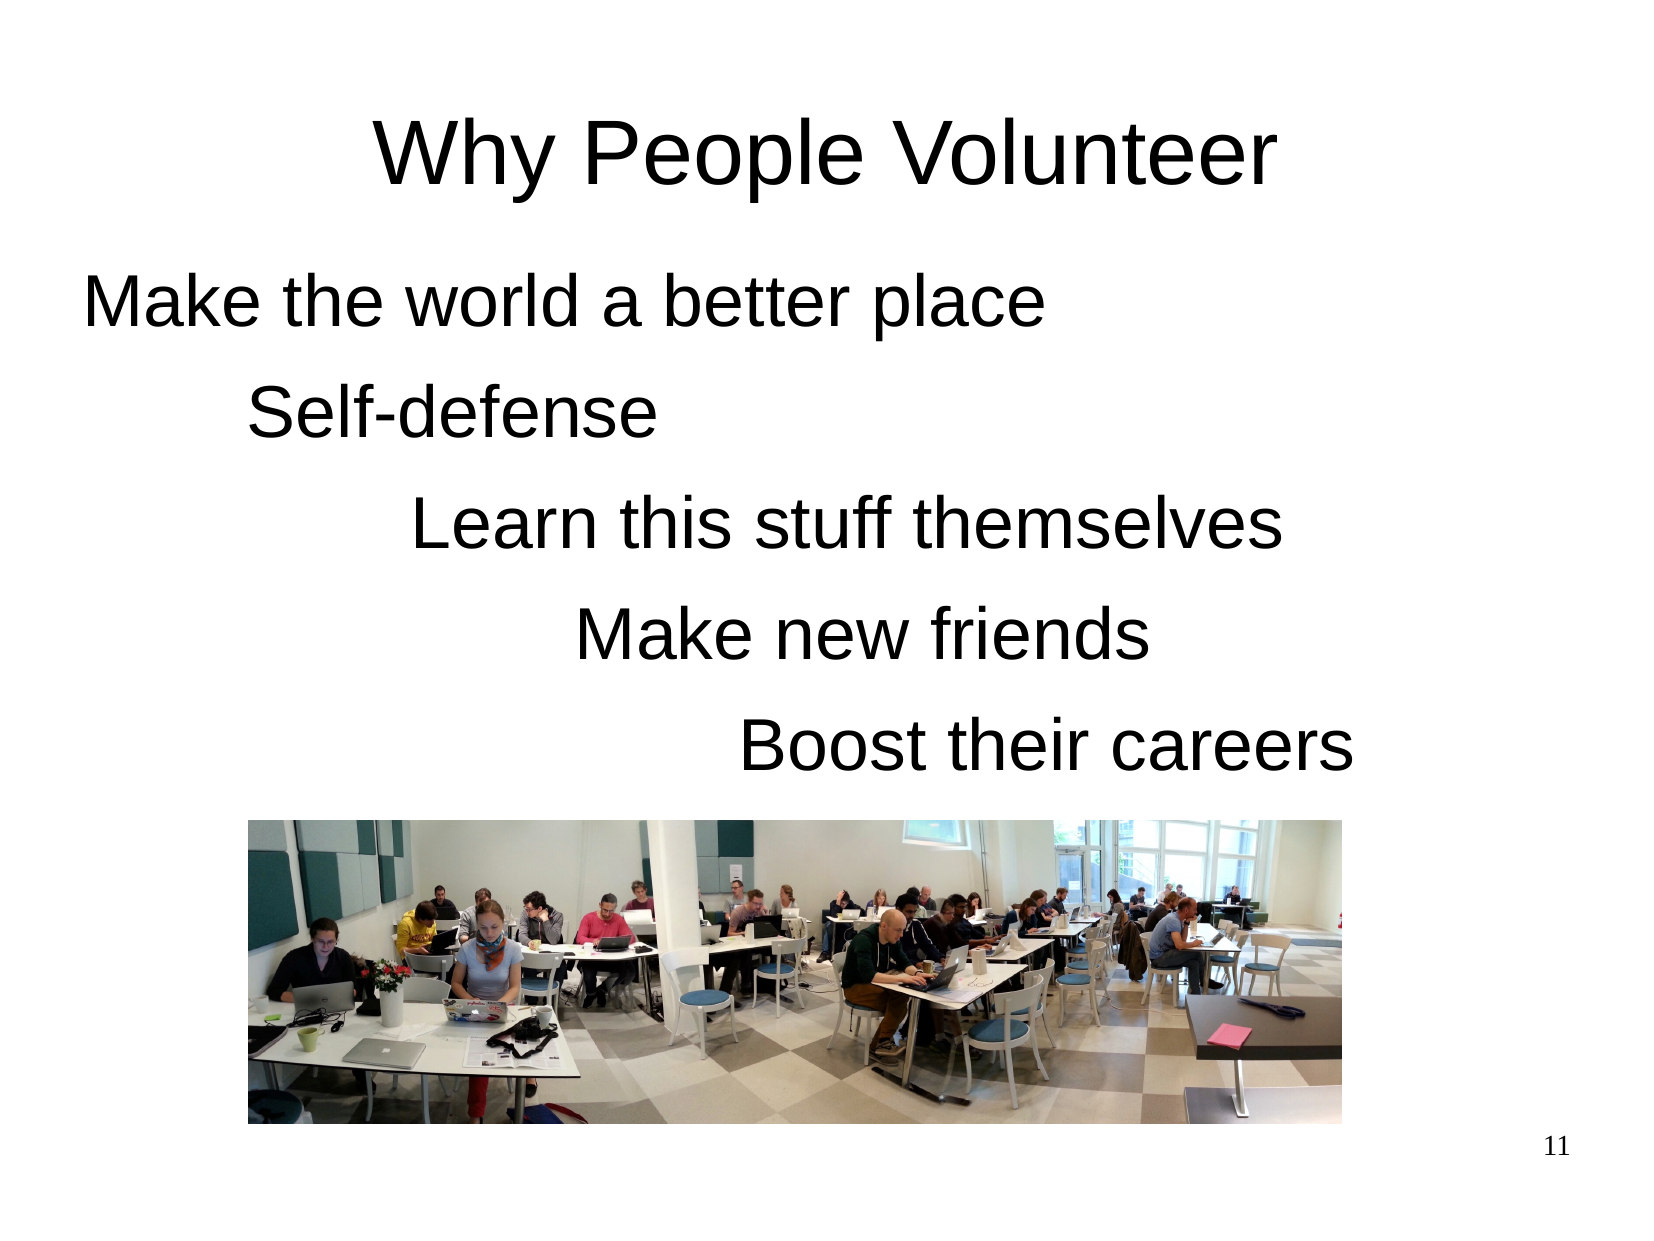

# Why People Volunteer
Make the world a better place
 Self-defense
 Learn this stuff themselves
 Make new friends
 Boost their careers
11